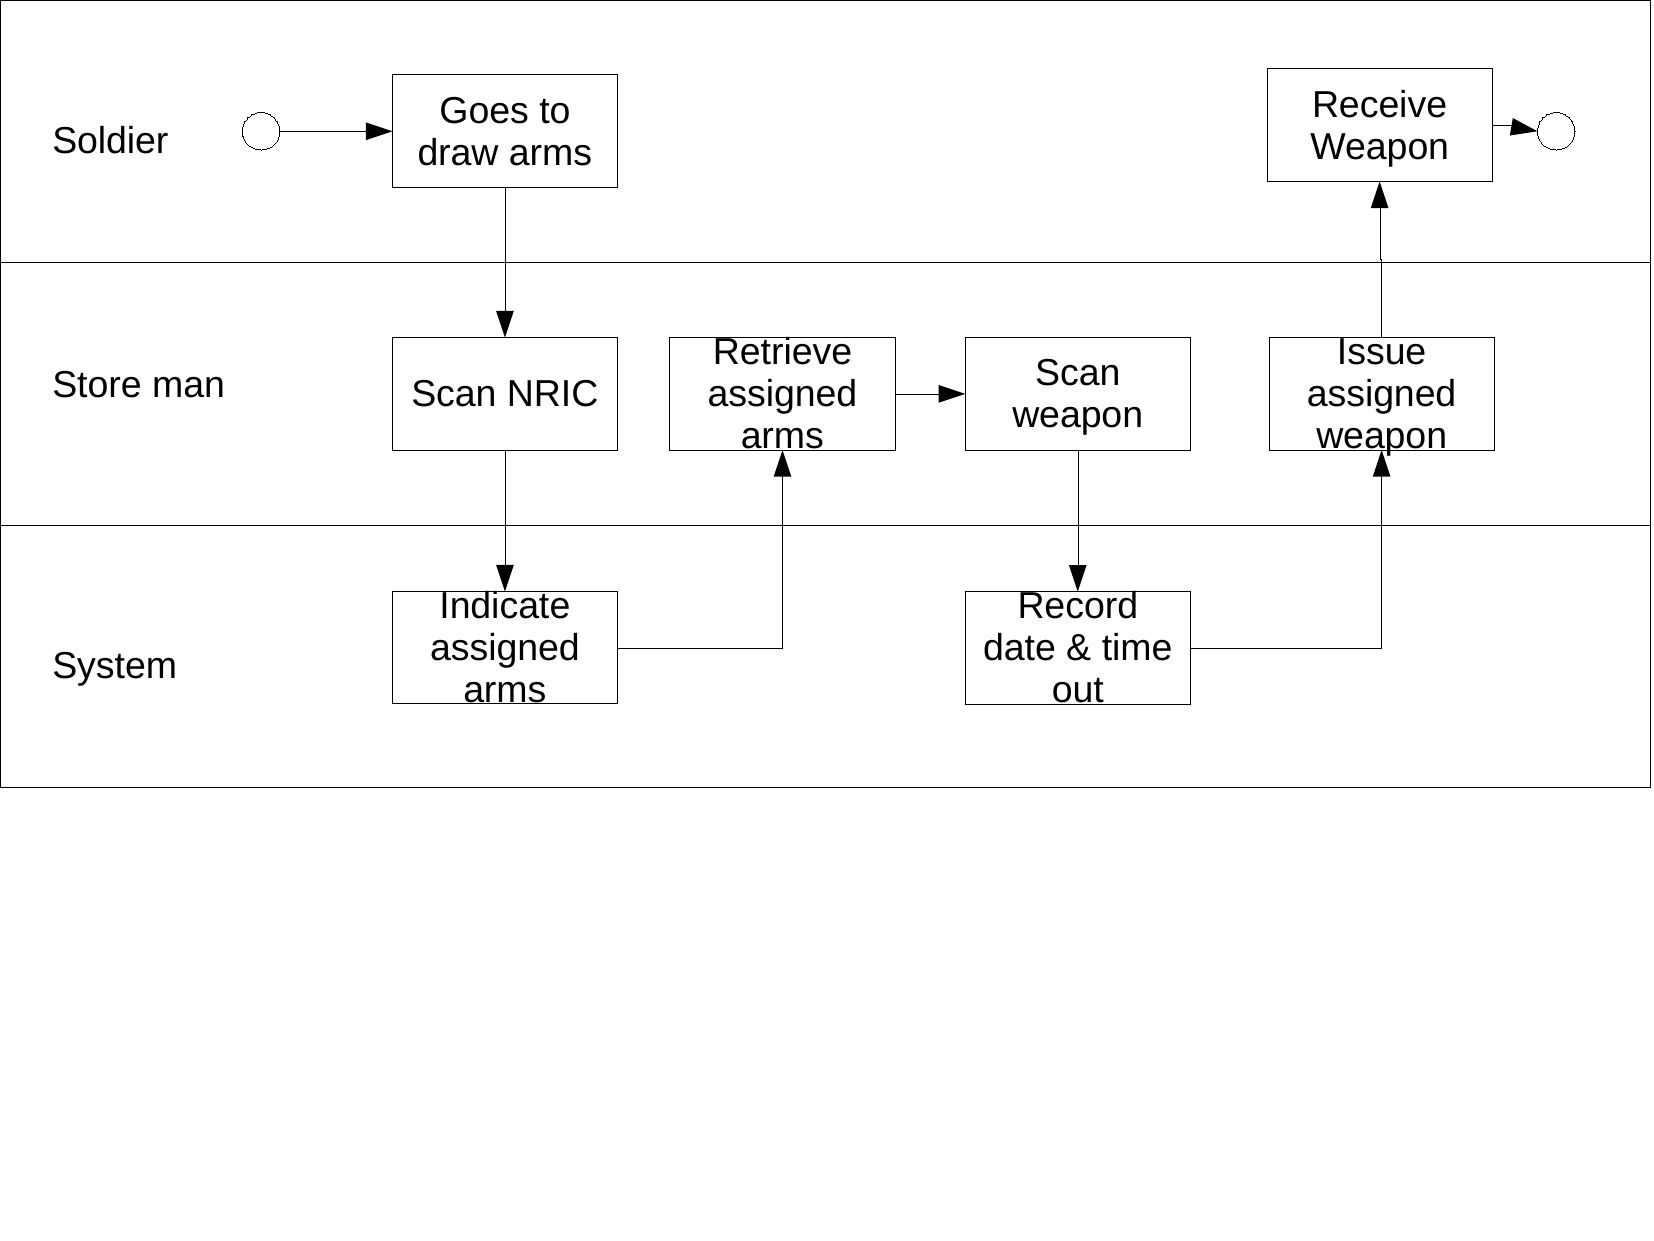

Receive Weapon
Goes to draw arms
Soldier
Scan NRIC
Issue assigned weapon
Retrieve assigned arms
Scan weapon
Store man
Indicate assigned arms
Record date & time out
System